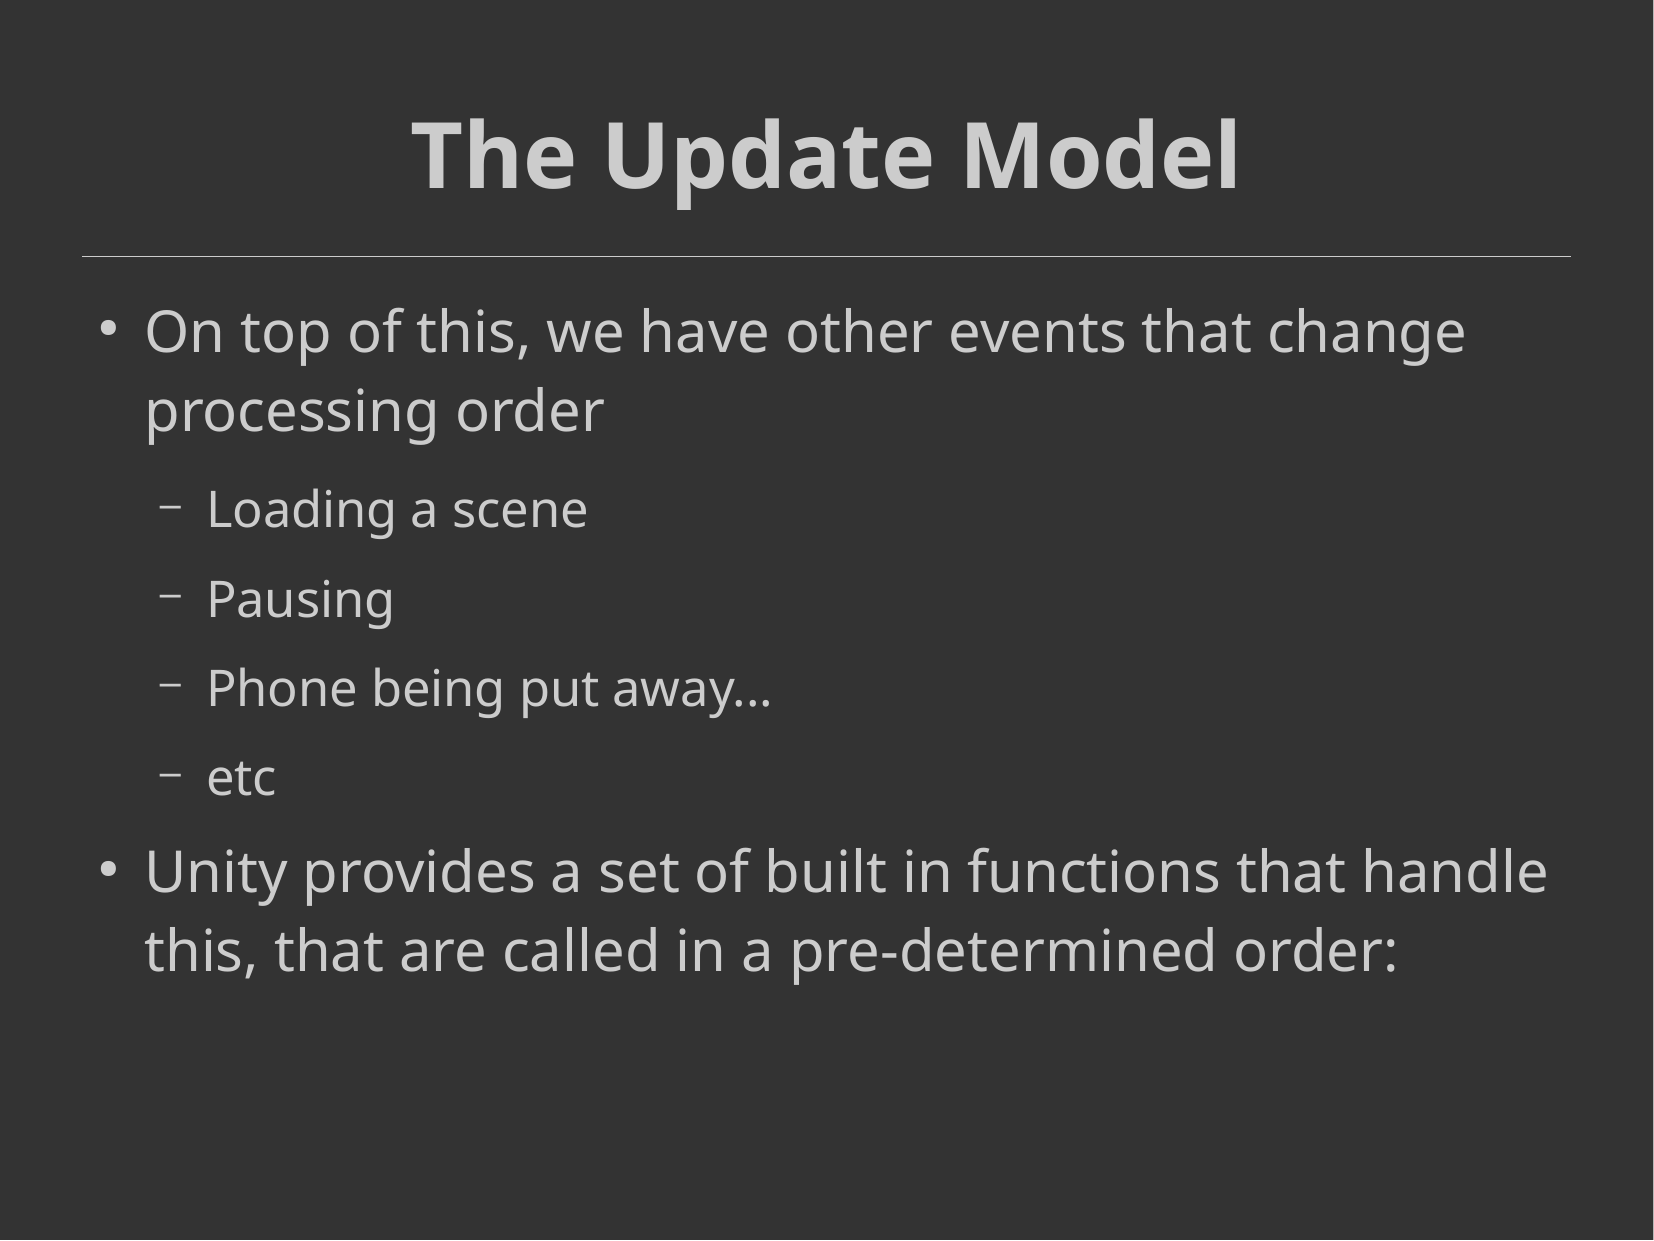

# The Update Model
On top of this, we have other events that change processing order
Loading a scene
Pausing
Phone being put away...
etc
Unity provides a set of built in functions that handle this, that are called in a pre-determined order: